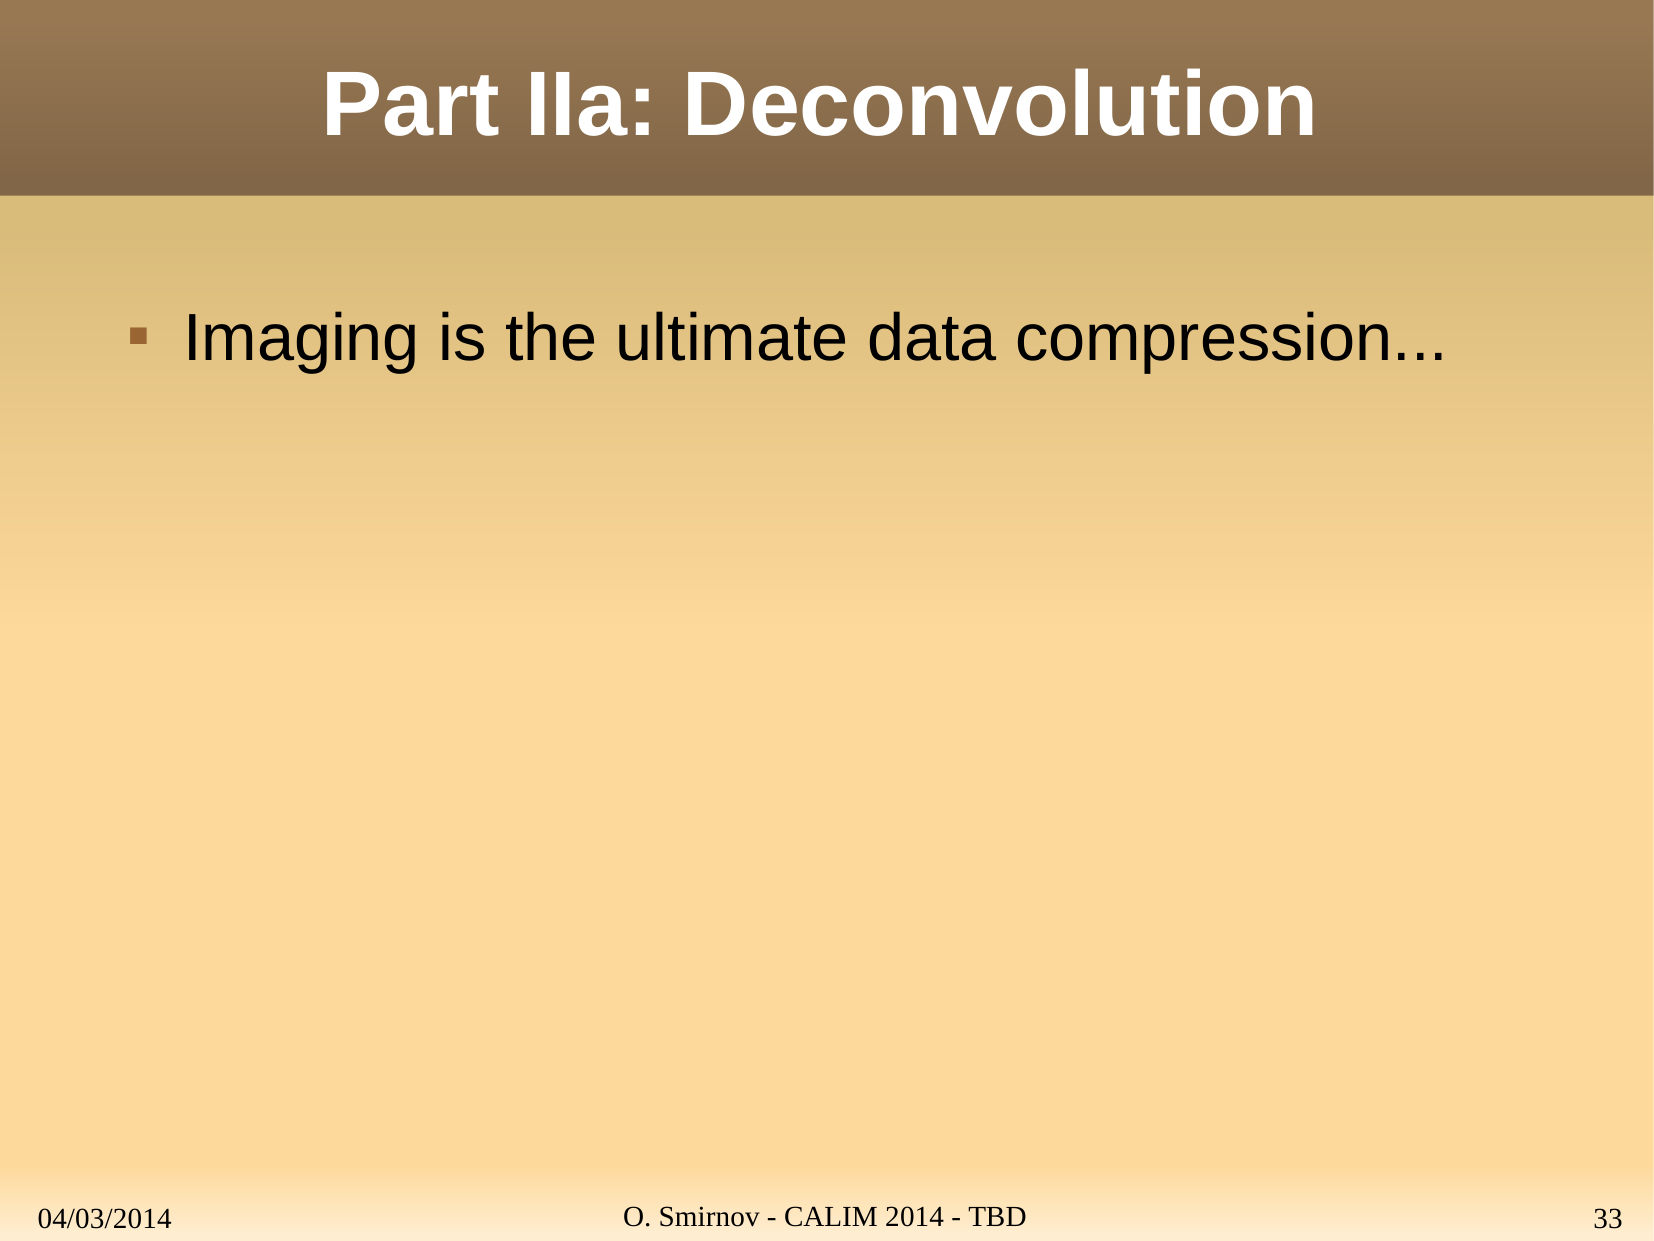

# Part IIa: Deconvolution
Imaging is the ultimate data compression...
O. Smirnov - CALIM 2014 - TBD
04/03/2014
33